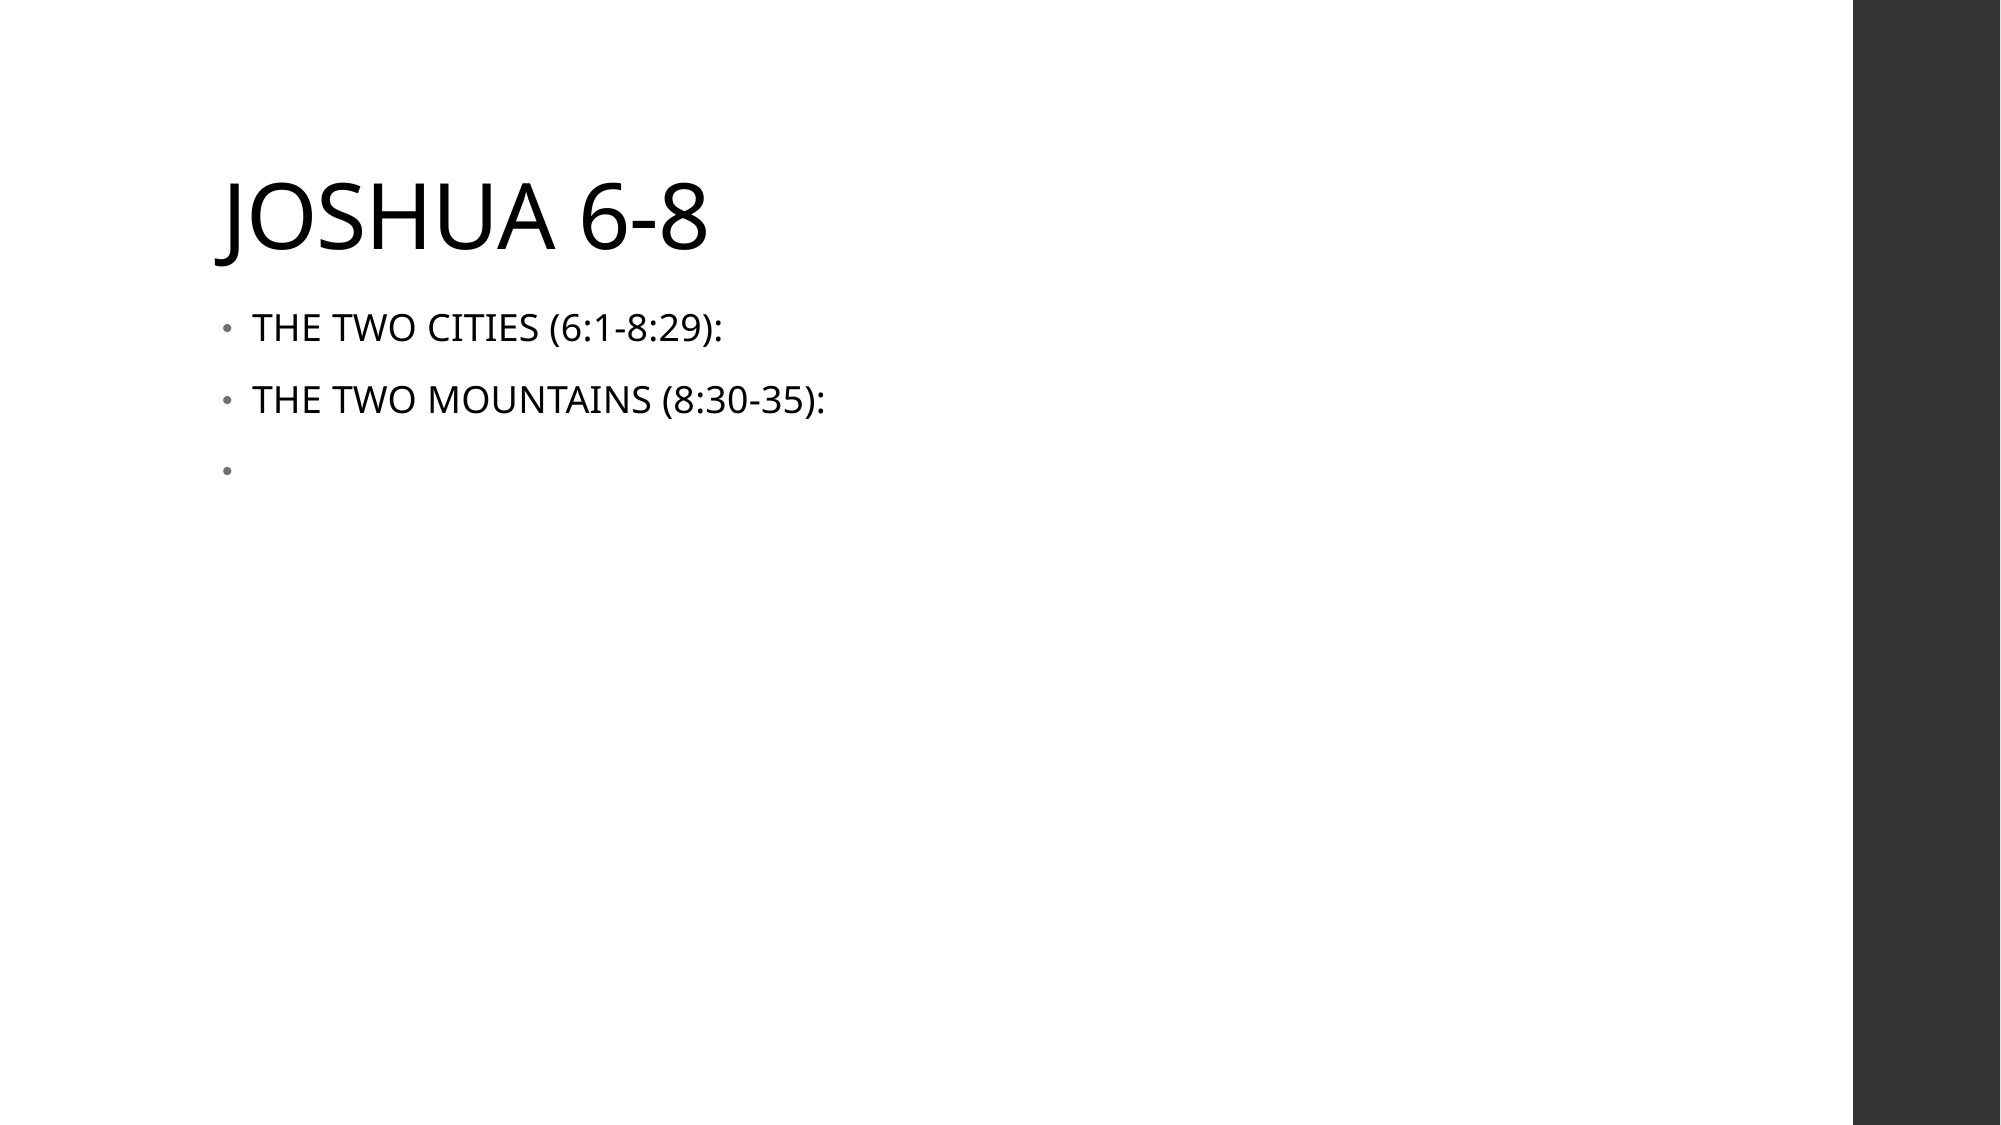

# JOSHUA 6-8
THE TWO CITIES (6:1-8:29):
THE TWO MOUNTAINS (8:30-35):